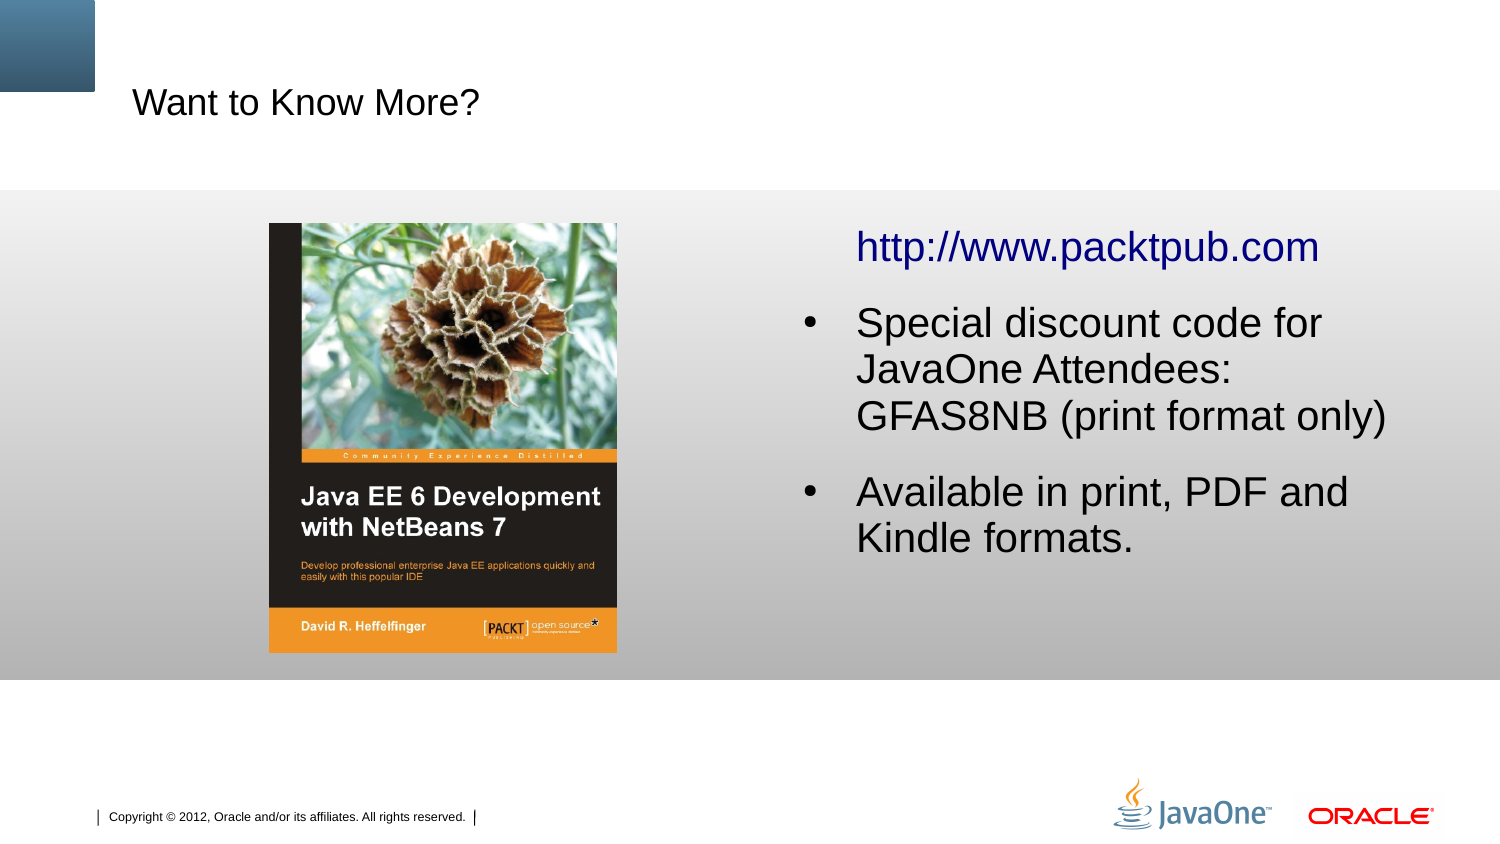

# Want to Know More?
http://www.packtpub.com
Special discount code for JavaOne Attendees: GFAS8NB (print format only)
Available in print, PDF and Kindle formats.